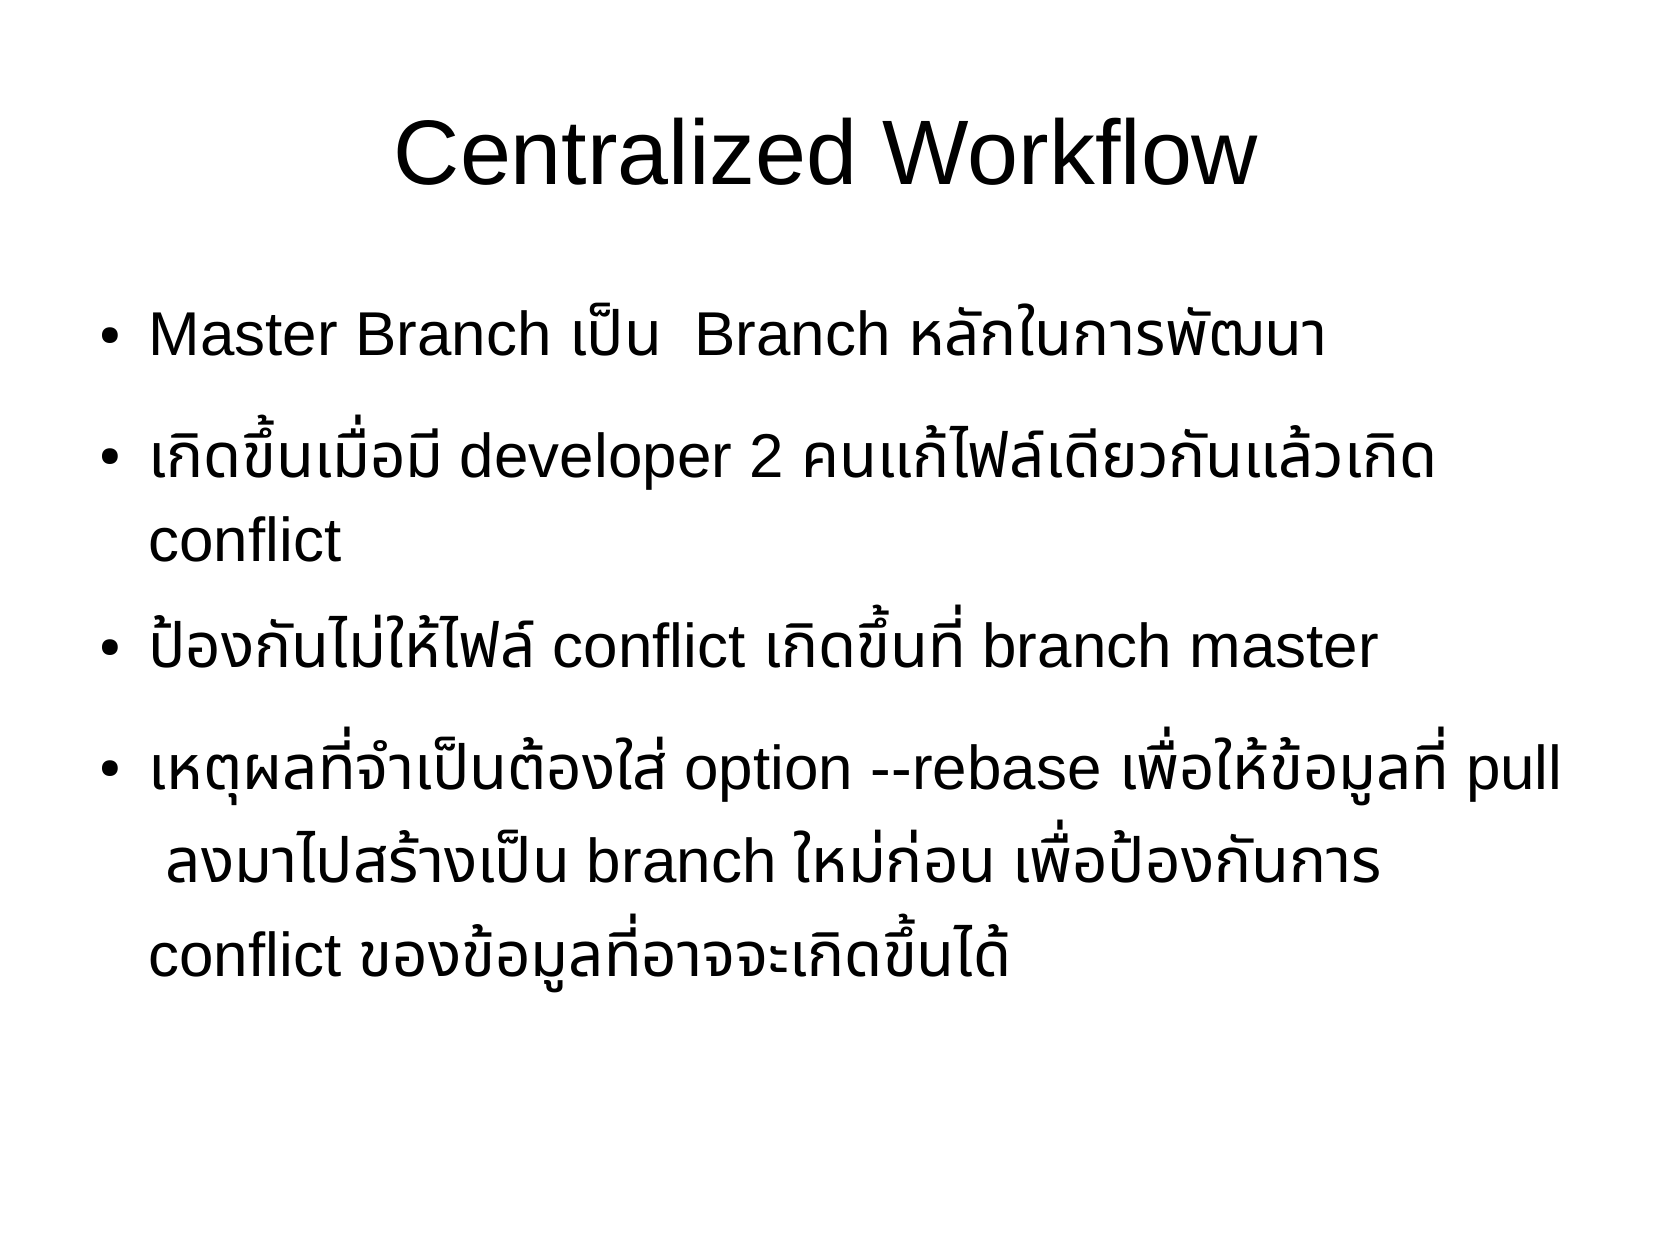

# Centralized Workflow
Master Branch เป็น Branch หลักในการพัฒนา
เกิดขึ้นเมื่อมี developer 2 คนแก้ไฟล์เดียวกันแล้วเกิด conflict
ป้องกันไม่ให้ไฟล์ conflict เกิดขึ้นที่ branch master
เหตุผลที่จำเป็นต้องใส่ option --rebase เพื่อให้ข้อมูลที่ pull ลงมาไปสร้างเป็น branch ใหม่ก่อน เพื่อป้องกันการ conflict ของข้อมูลที่อาจจะเกิดขึ้นได้